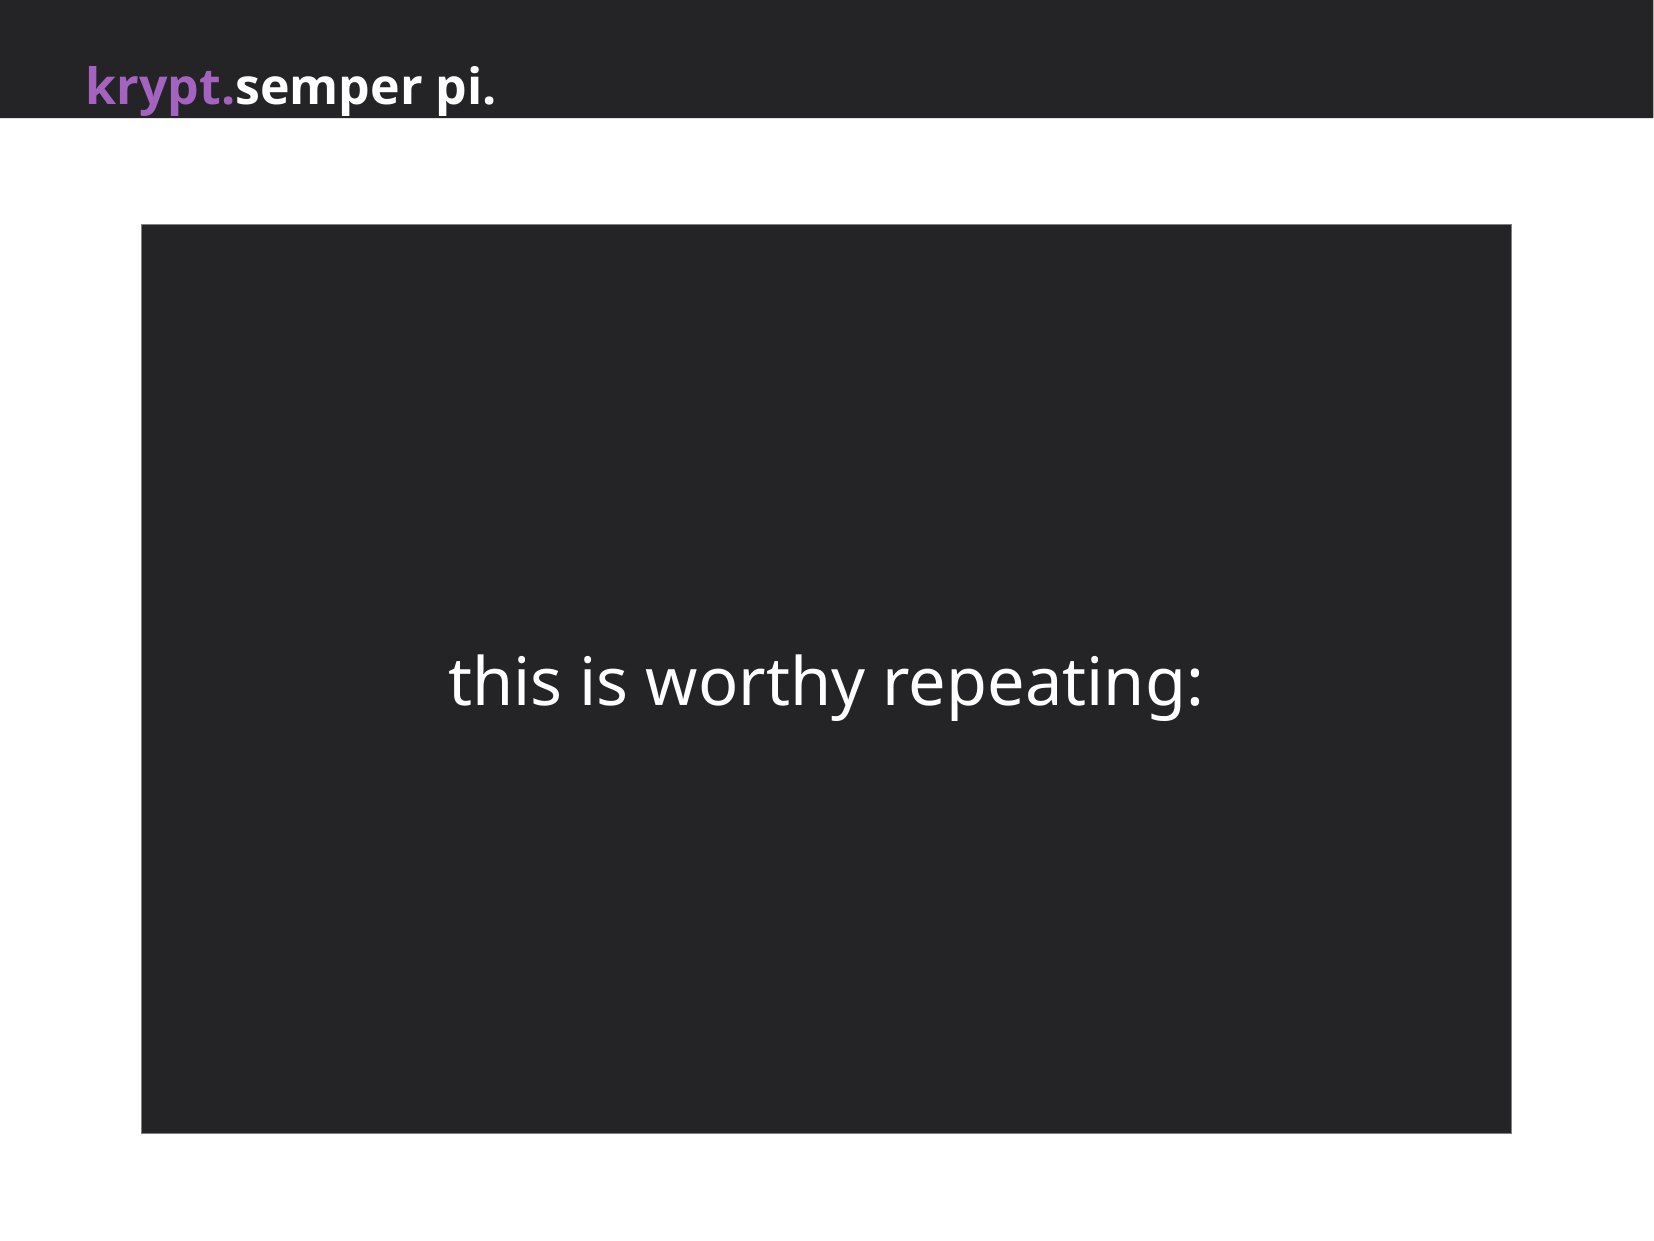

krypt.semper pi.
this is worthy repeating:
krypt first of all is a framework